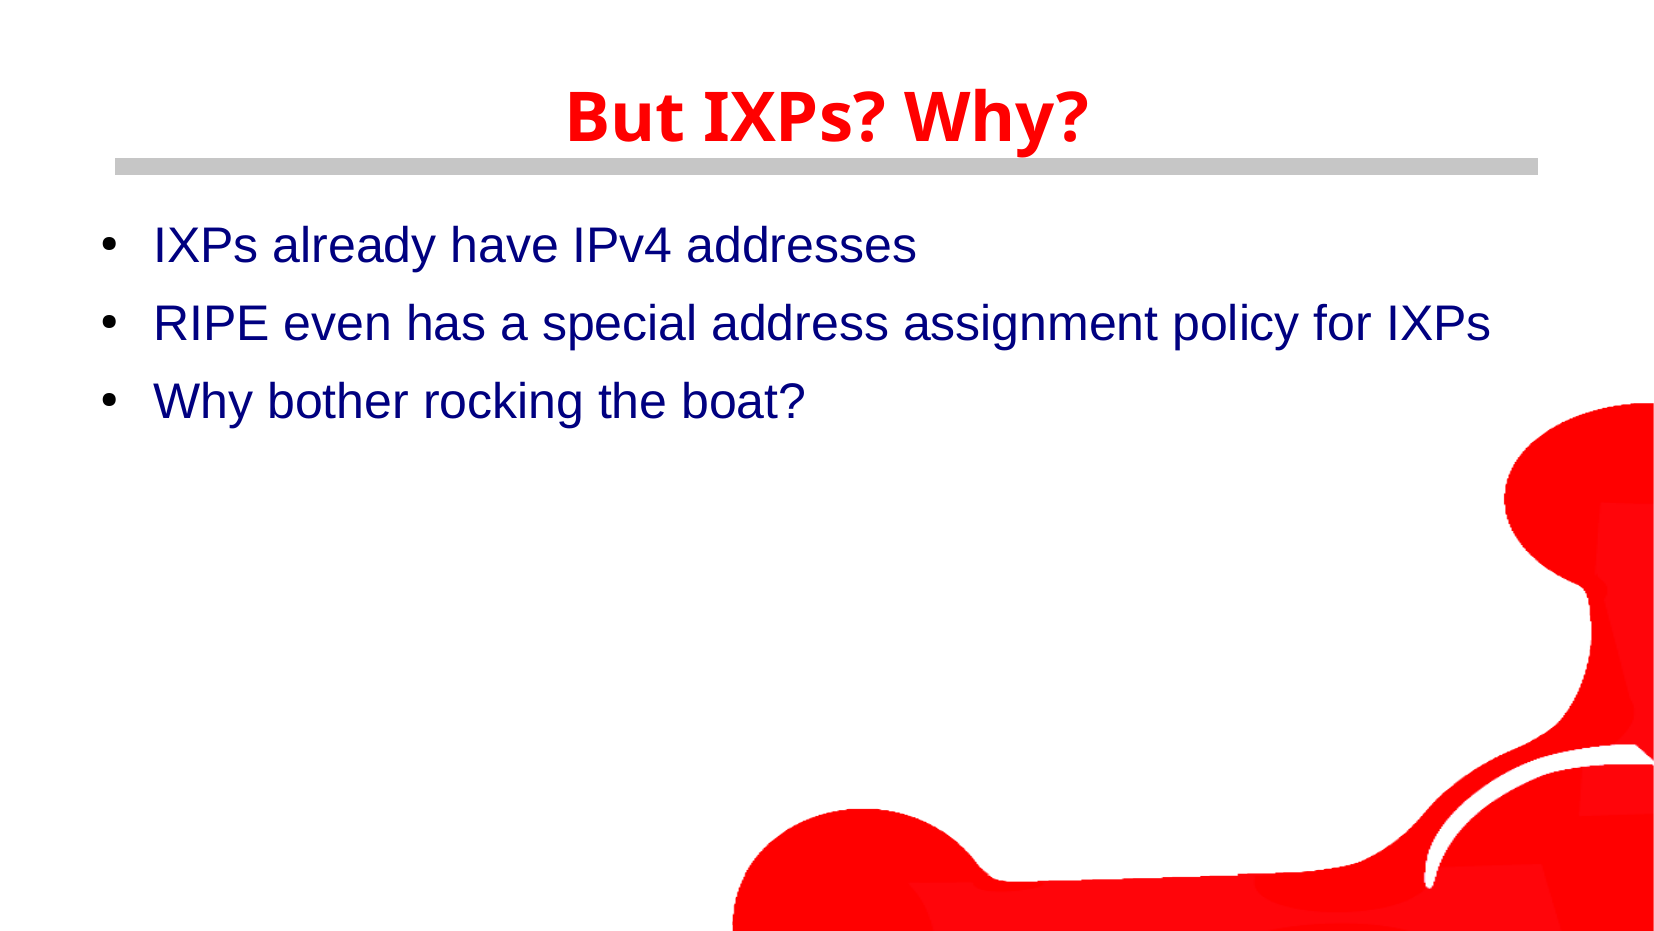

# But IXPs? Why?
IXPs already have IPv4 addresses
RIPE even has a special address assignment policy for IXPs
Why bother rocking the boat?